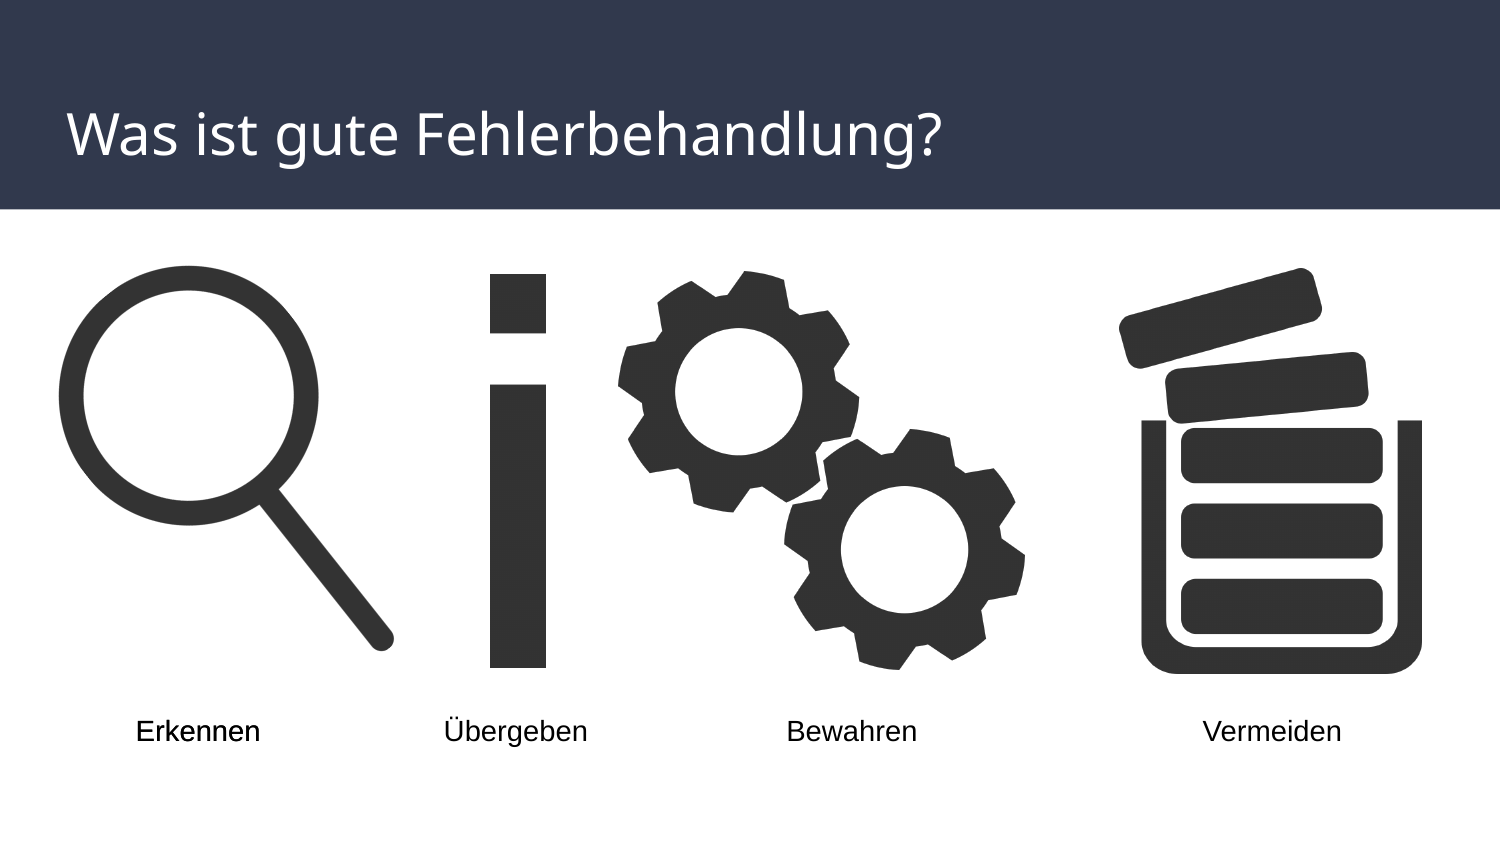

# Was ist gute Fehlerbehandlung?
Erkennen
Erkennen
Übergeben
Bewahren
Vermeiden